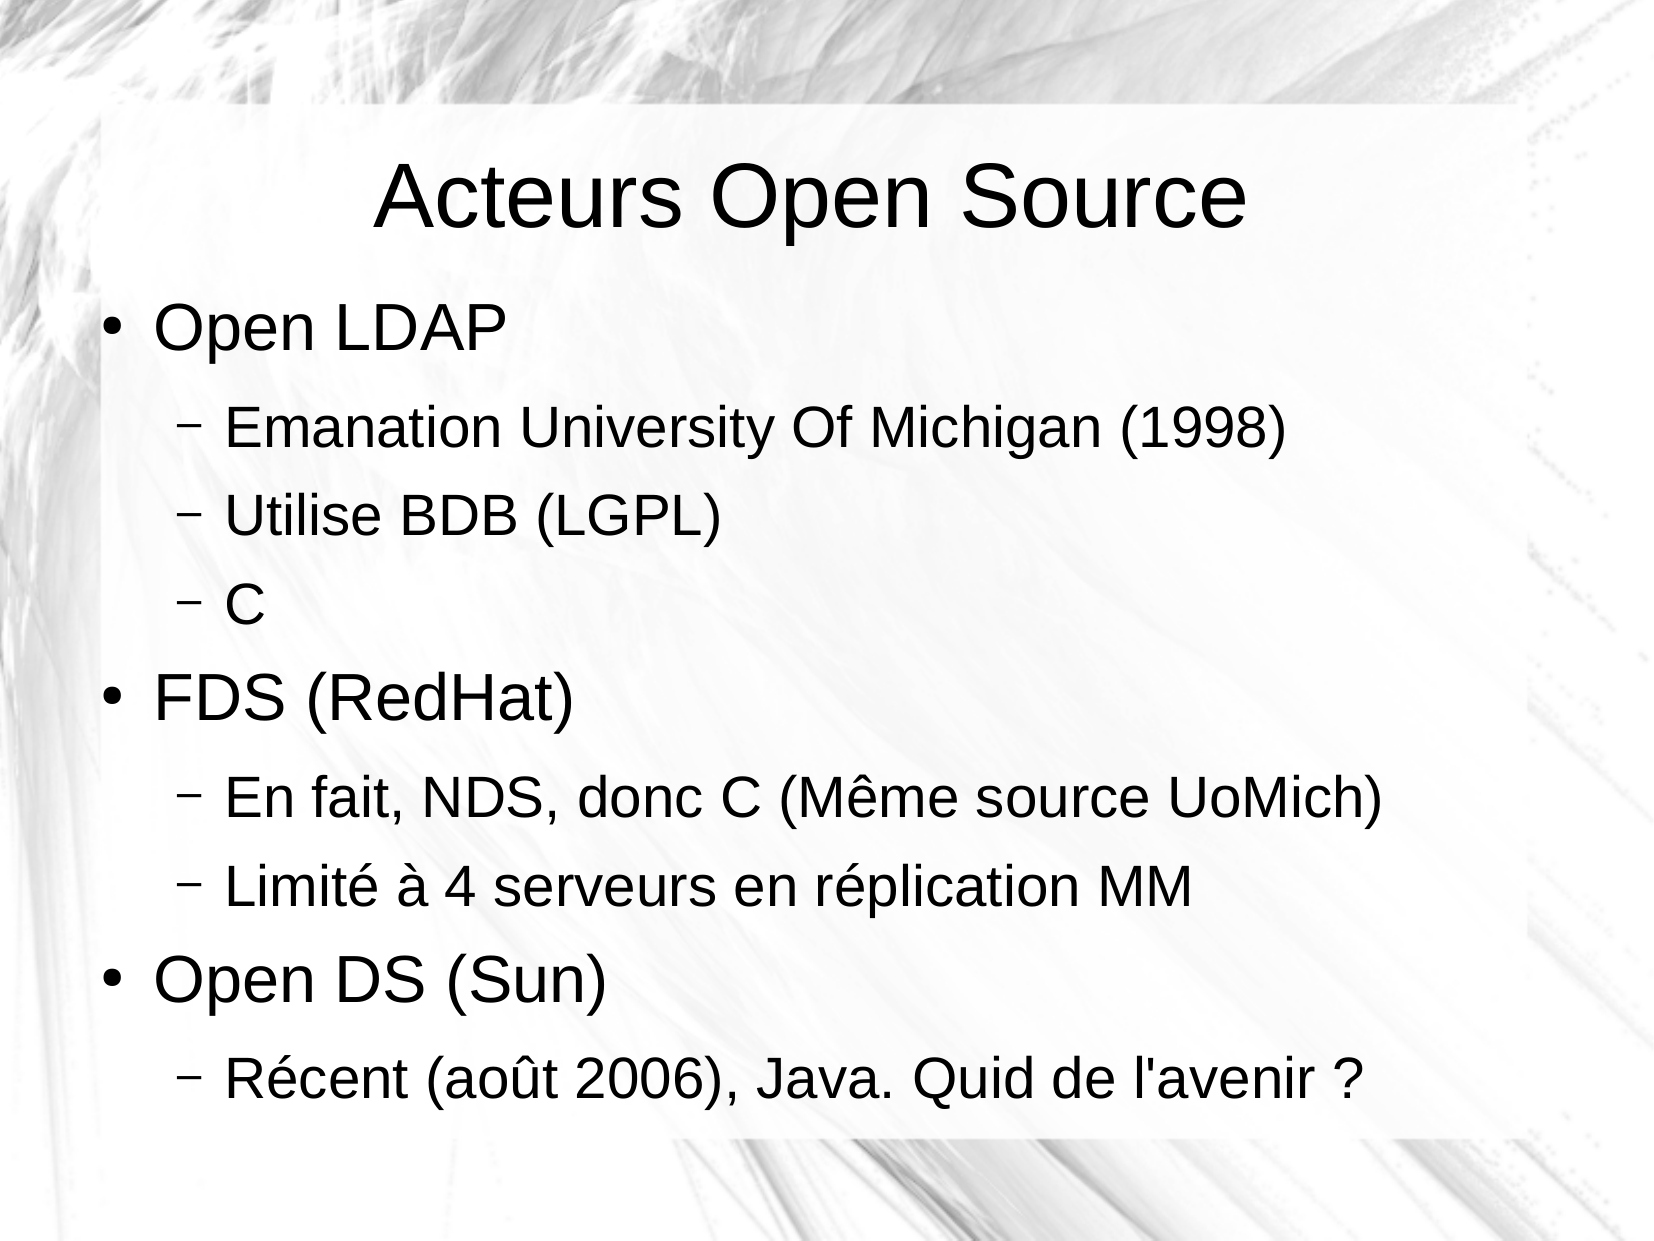

# Acteurs Open Source
Open LDAP
Emanation University Of Michigan (1998)
Utilise BDB (LGPL)
C
FDS (RedHat)
En fait, NDS, donc C (Même source UoMich)
Limité à 4 serveurs en réplication MM
Open DS (Sun)
Récent (août 2006), Java. Quid de l'avenir ?